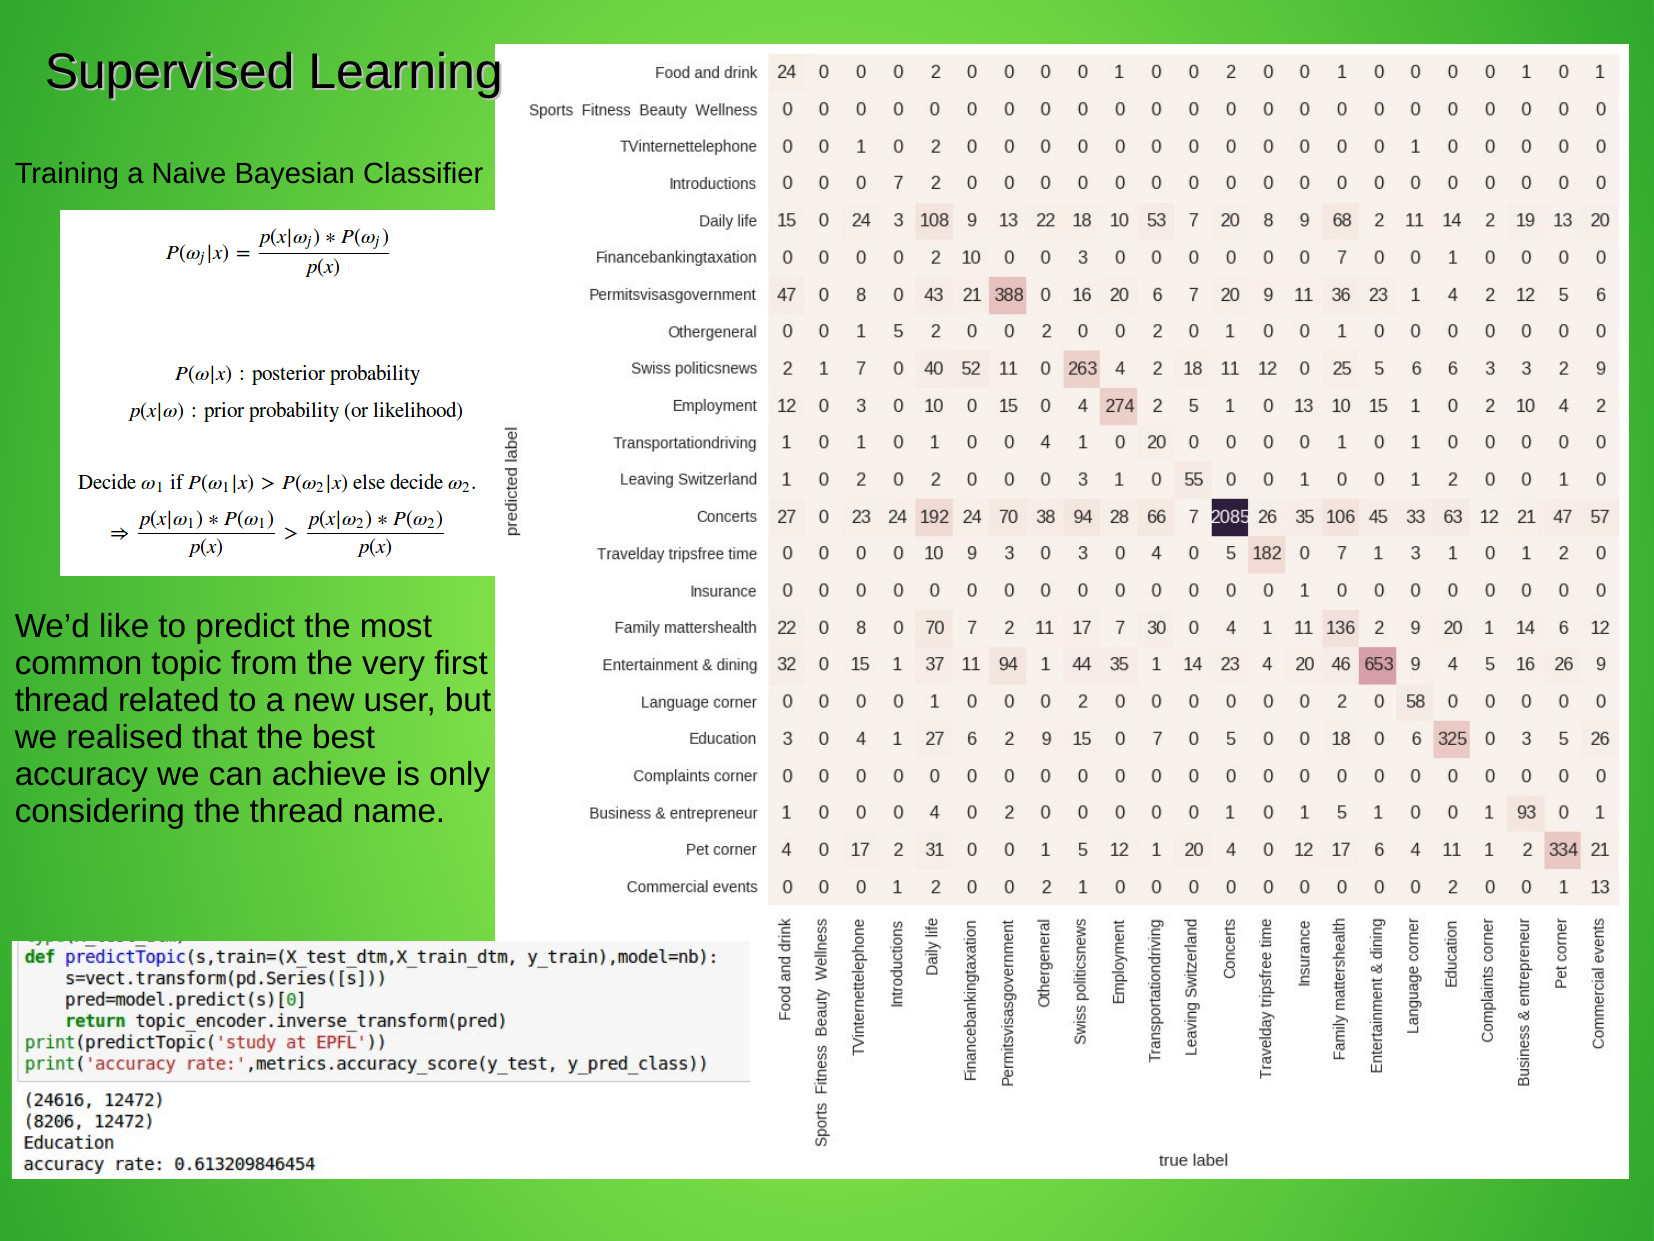

Supervised Learning
Training a Naive Bayesian Classifier
We’d like to predict the most common topic from the very first thread related to a new user, but we realised that the best accuracy we can achieve is only considering the thread name.